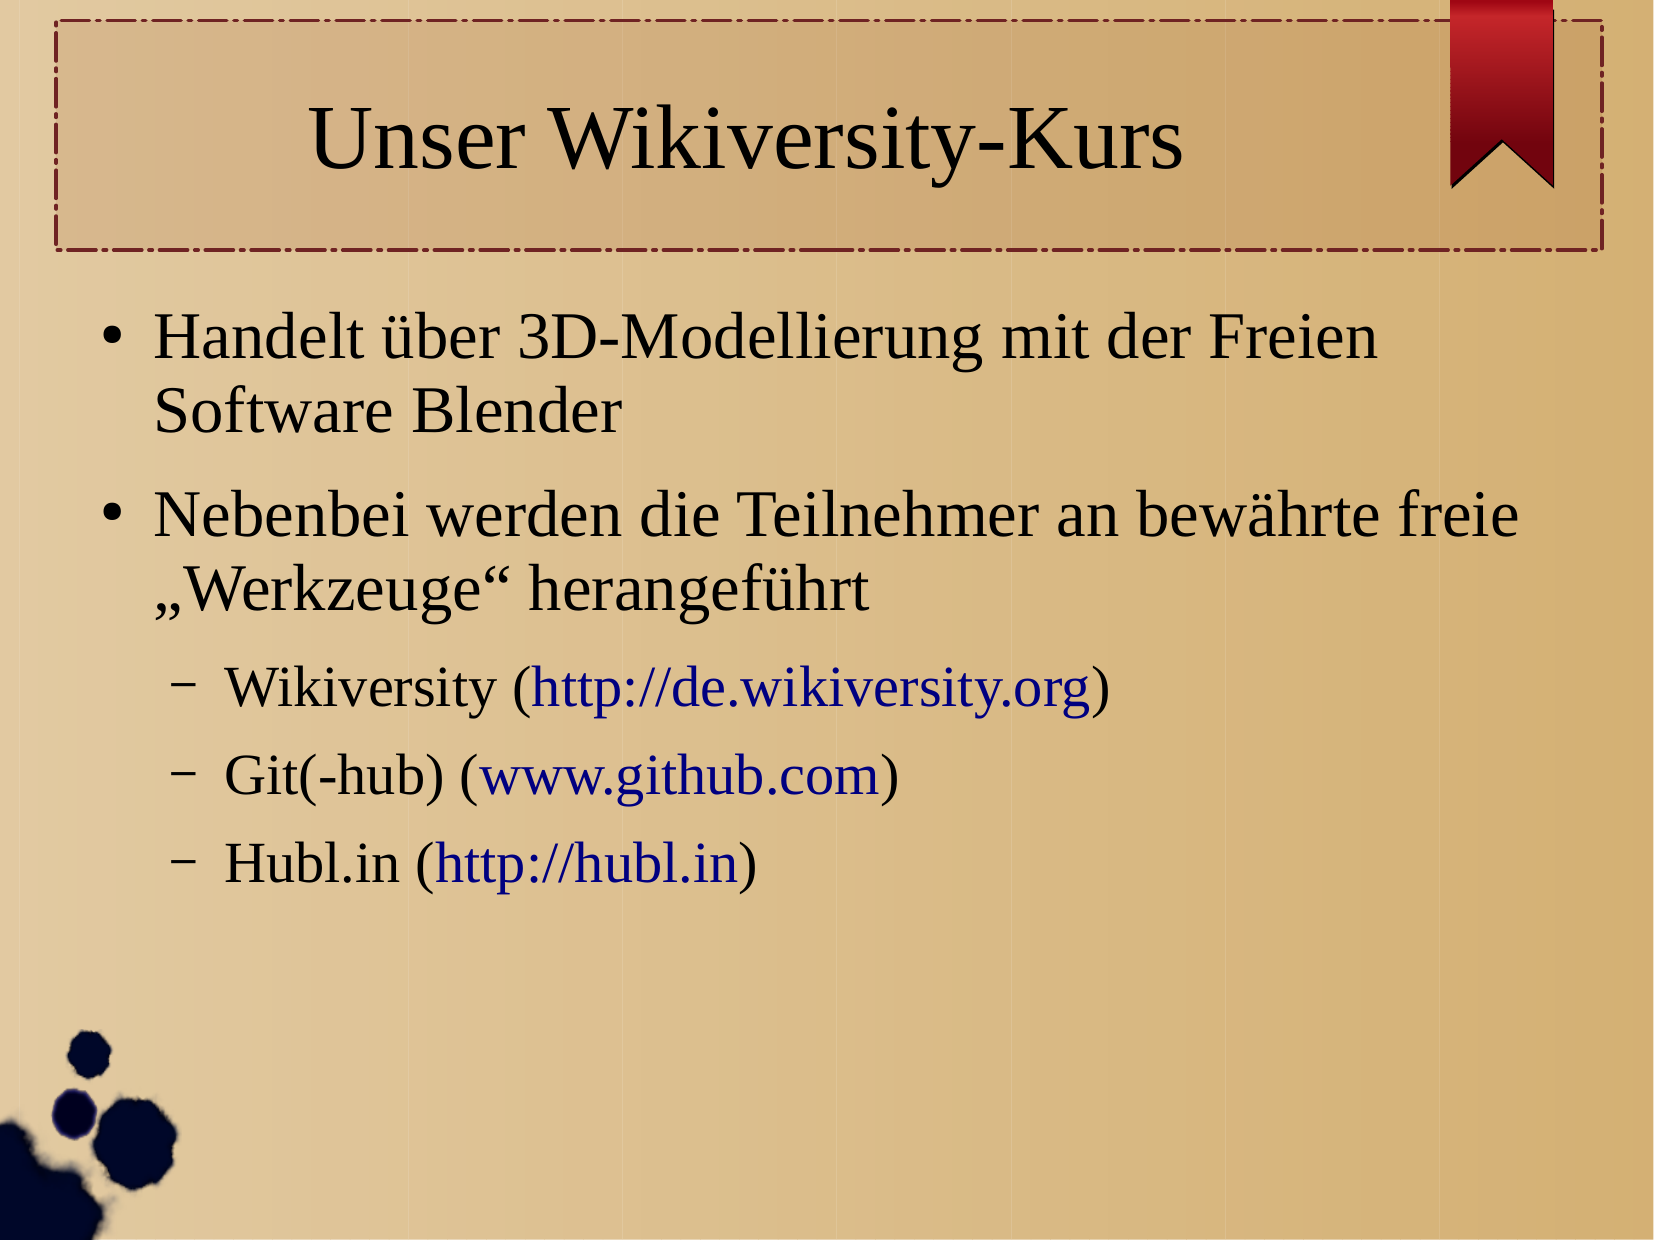

# Unser Wikiversity-Kurs
Handelt über 3D-Modellierung mit der Freien Software Blender
Nebenbei werden die Teilnehmer an bewährte freie „Werkzeuge“ herangeführt
Wikiversity (http://de.wikiversity.org)
Git(-hub) (www.github.com)
Hubl.in (http://hubl.in)